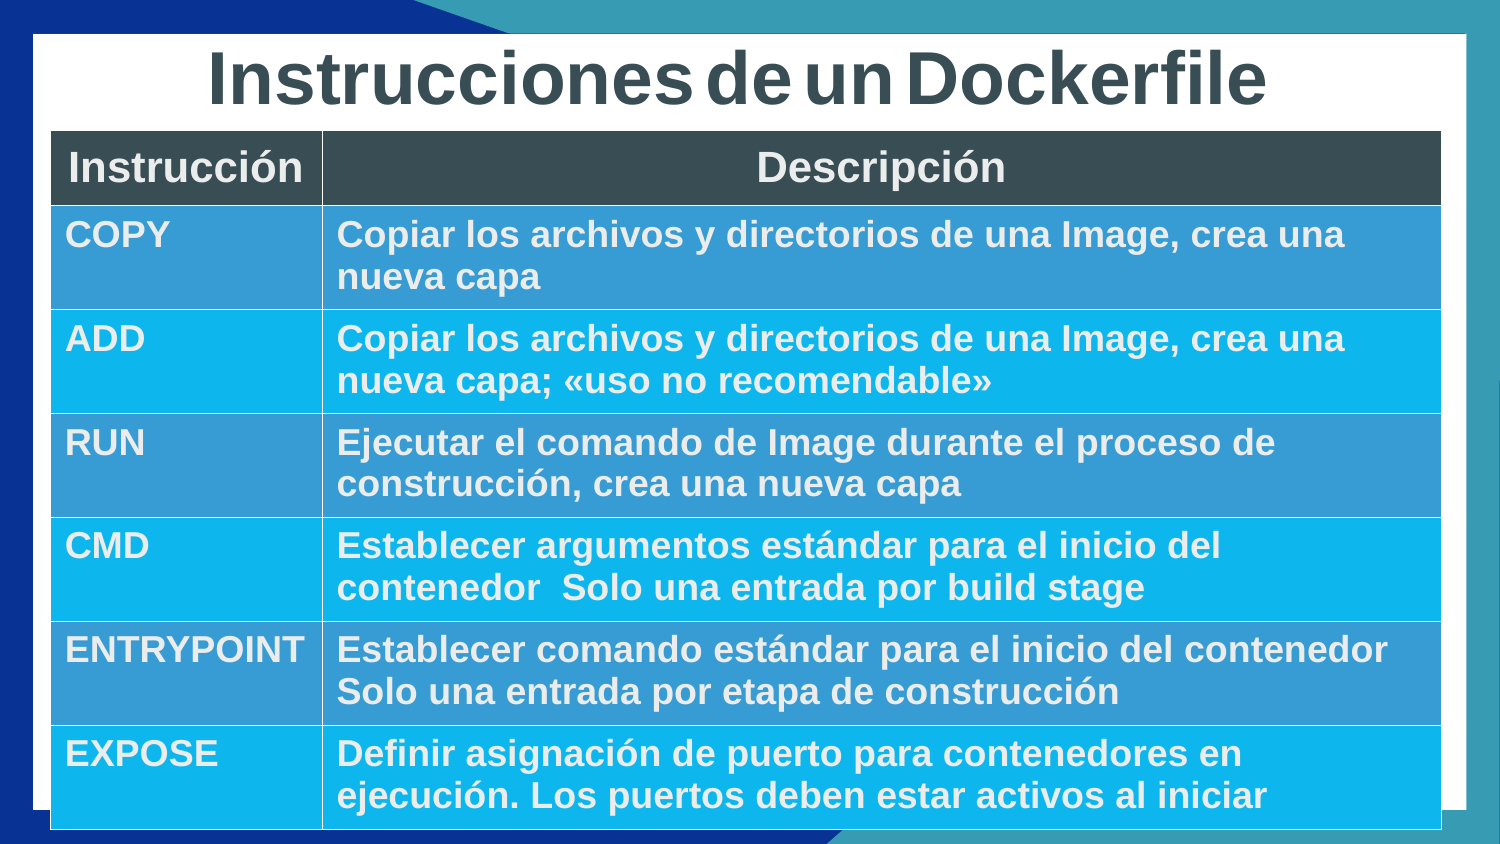

Instrucciones de un Dockerfile
| Instrucción | Descripción |
| --- | --- |
| COPY | Copiar los archivos y directorios de una Image, crea una nueva capa |
| ADD | Copiar los archivos y directorios de una Image, crea una nueva capa; «uso no recomendable» |
| RUN | Ejecutar el comando de Image durante el proceso de construcción, crea una nueva capa |
| CMD | Establecer argumentos estándar para el inicio del contenedor Solo una entrada por build stage |
| ENTRYPOINT | Establecer comando estándar para el inicio del contenedor Solo una entrada por etapa de construcción |
| EXPOSE | Definir asignación de puerto para contenedores en ejecución. Los puertos deben estar activos al iniciar |